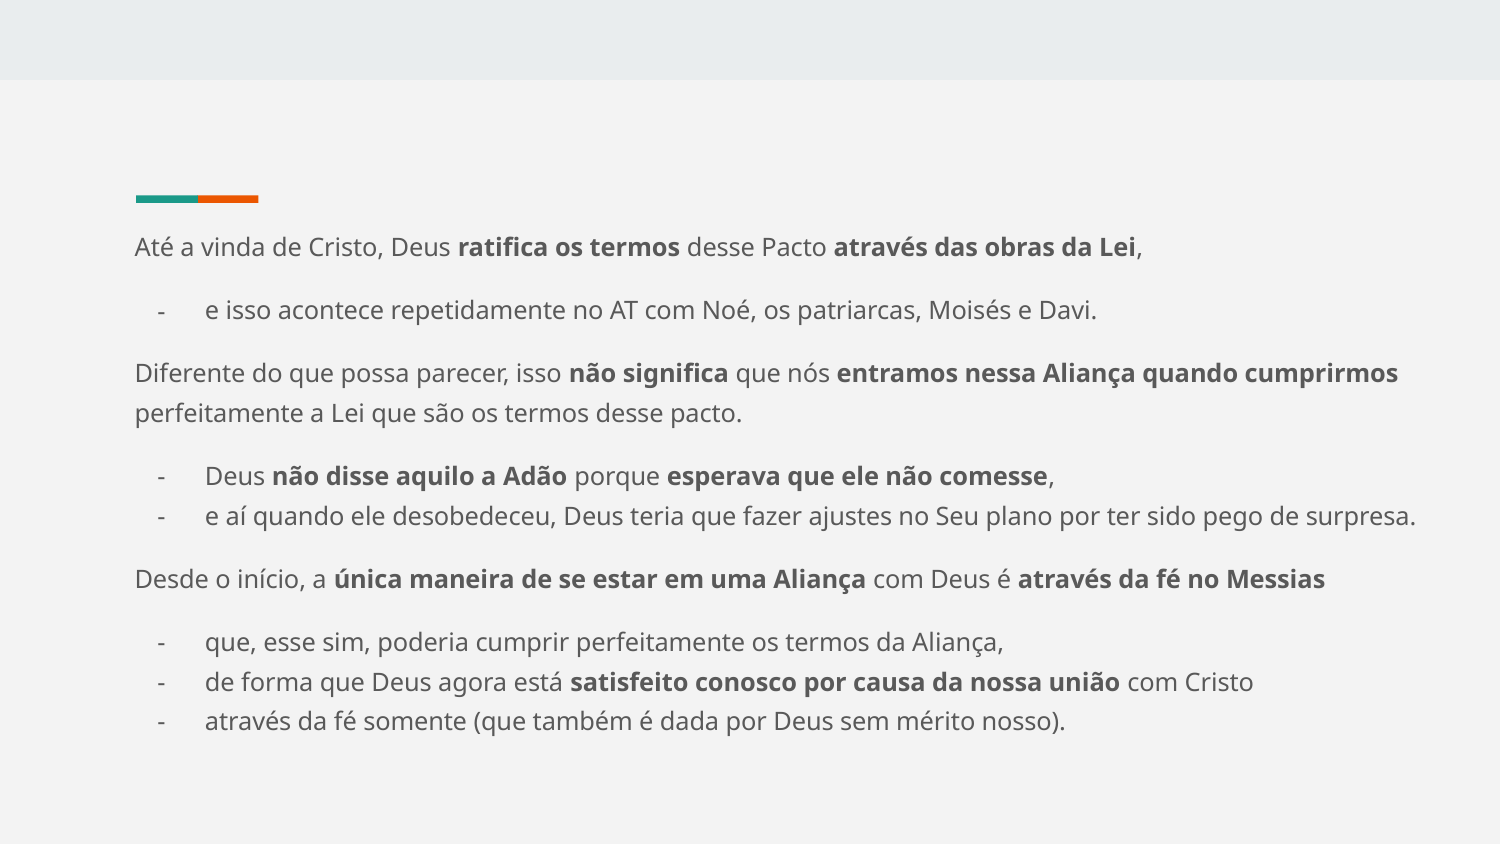

#
Até a vinda de Cristo, Deus ratifica os termos desse Pacto através das obras da Lei,
e isso acontece repetidamente no AT com Noé, os patriarcas, Moisés e Davi.
Diferente do que possa parecer, isso não significa que nós entramos nessa Aliança quando cumprirmos perfeitamente a Lei que são os termos desse pacto.
Deus não disse aquilo a Adão porque esperava que ele não comesse,
e aí quando ele desobedeceu, Deus teria que fazer ajustes no Seu plano por ter sido pego de surpresa.
Desde o início, a única maneira de se estar em uma Aliança com Deus é através da fé no Messias
que, esse sim, poderia cumprir perfeitamente os termos da Aliança,
de forma que Deus agora está satisfeito conosco por causa da nossa união com Cristo
através da fé somente (que também é dada por Deus sem mérito nosso).